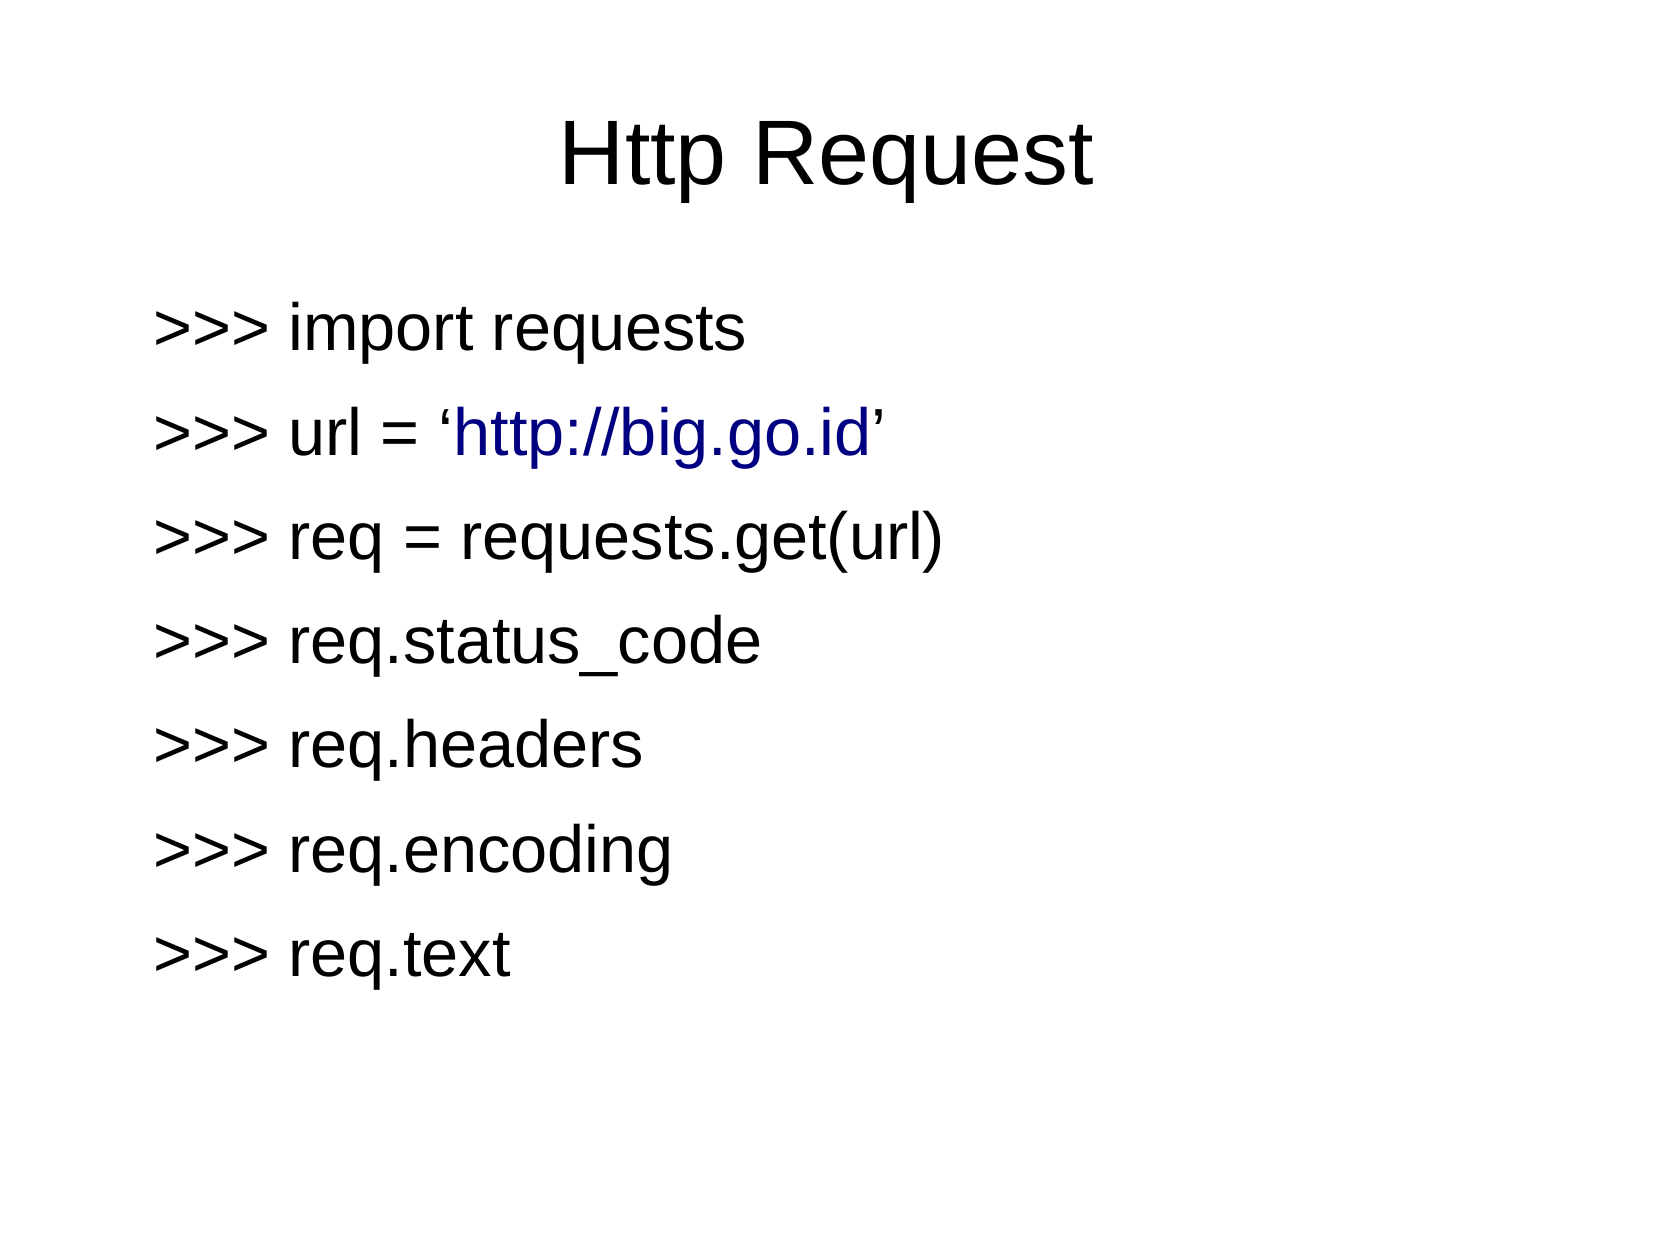

# Http Request
>>> import requests
>>> url = ‘http://big.go.id’
>>> req = requests.get(url)
>>> req.status_code
>>> req.headers
>>> req.encoding
>>> req.text